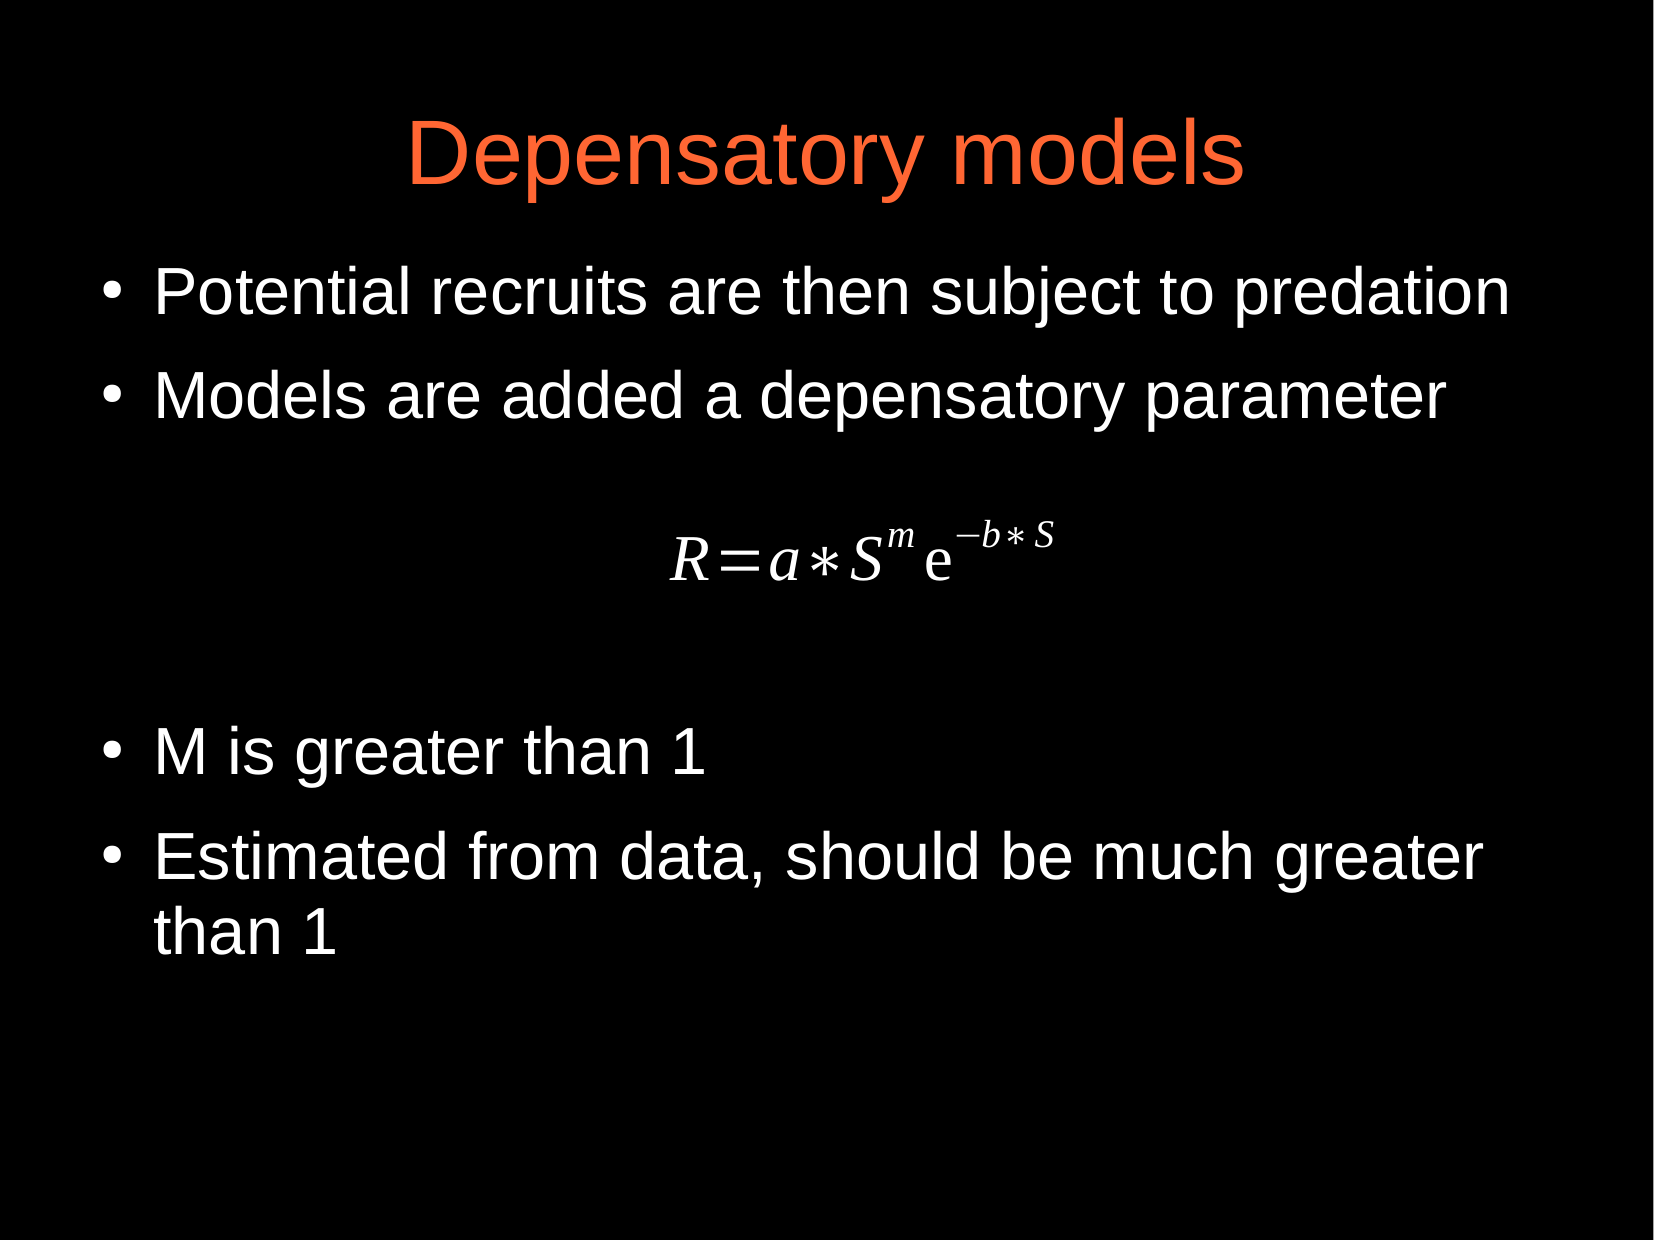

# Depensatory models
Potential recruits are then subject to predation
Models are added a depensatory parameter
M is greater than 1
Estimated from data, should be much greater than 1